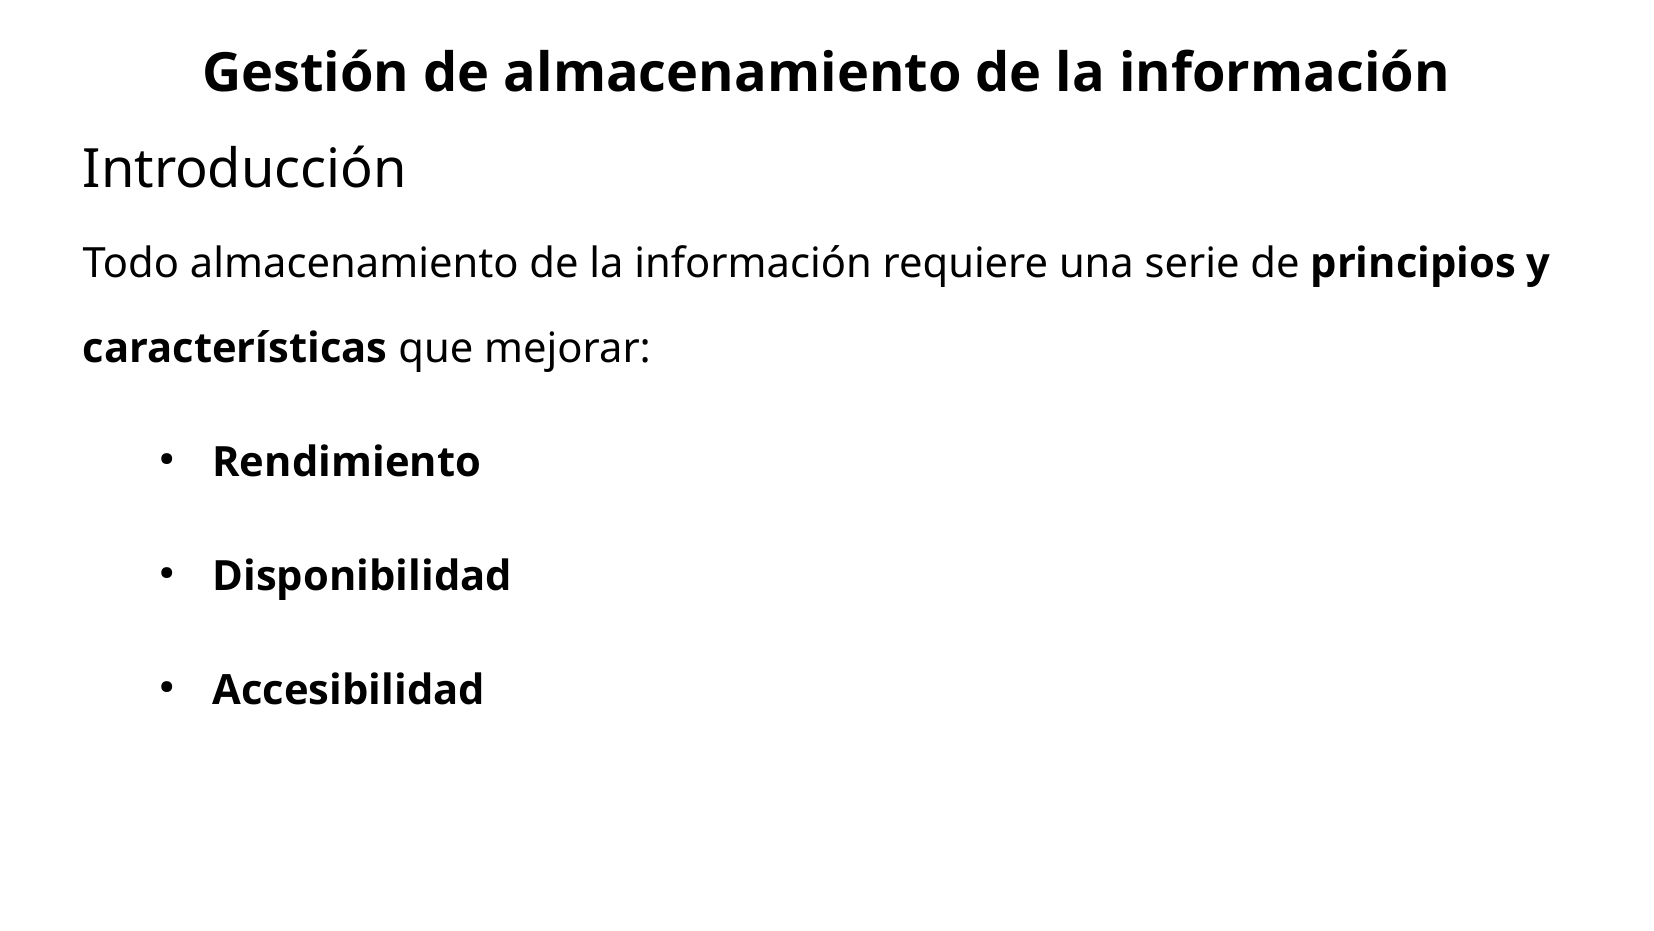

# Gestión de almacenamiento de la información
Introducción
Todo almacenamiento de la información requiere una serie de principios y características que mejorar:
Rendimiento
Disponibilidad
Accesibilidad